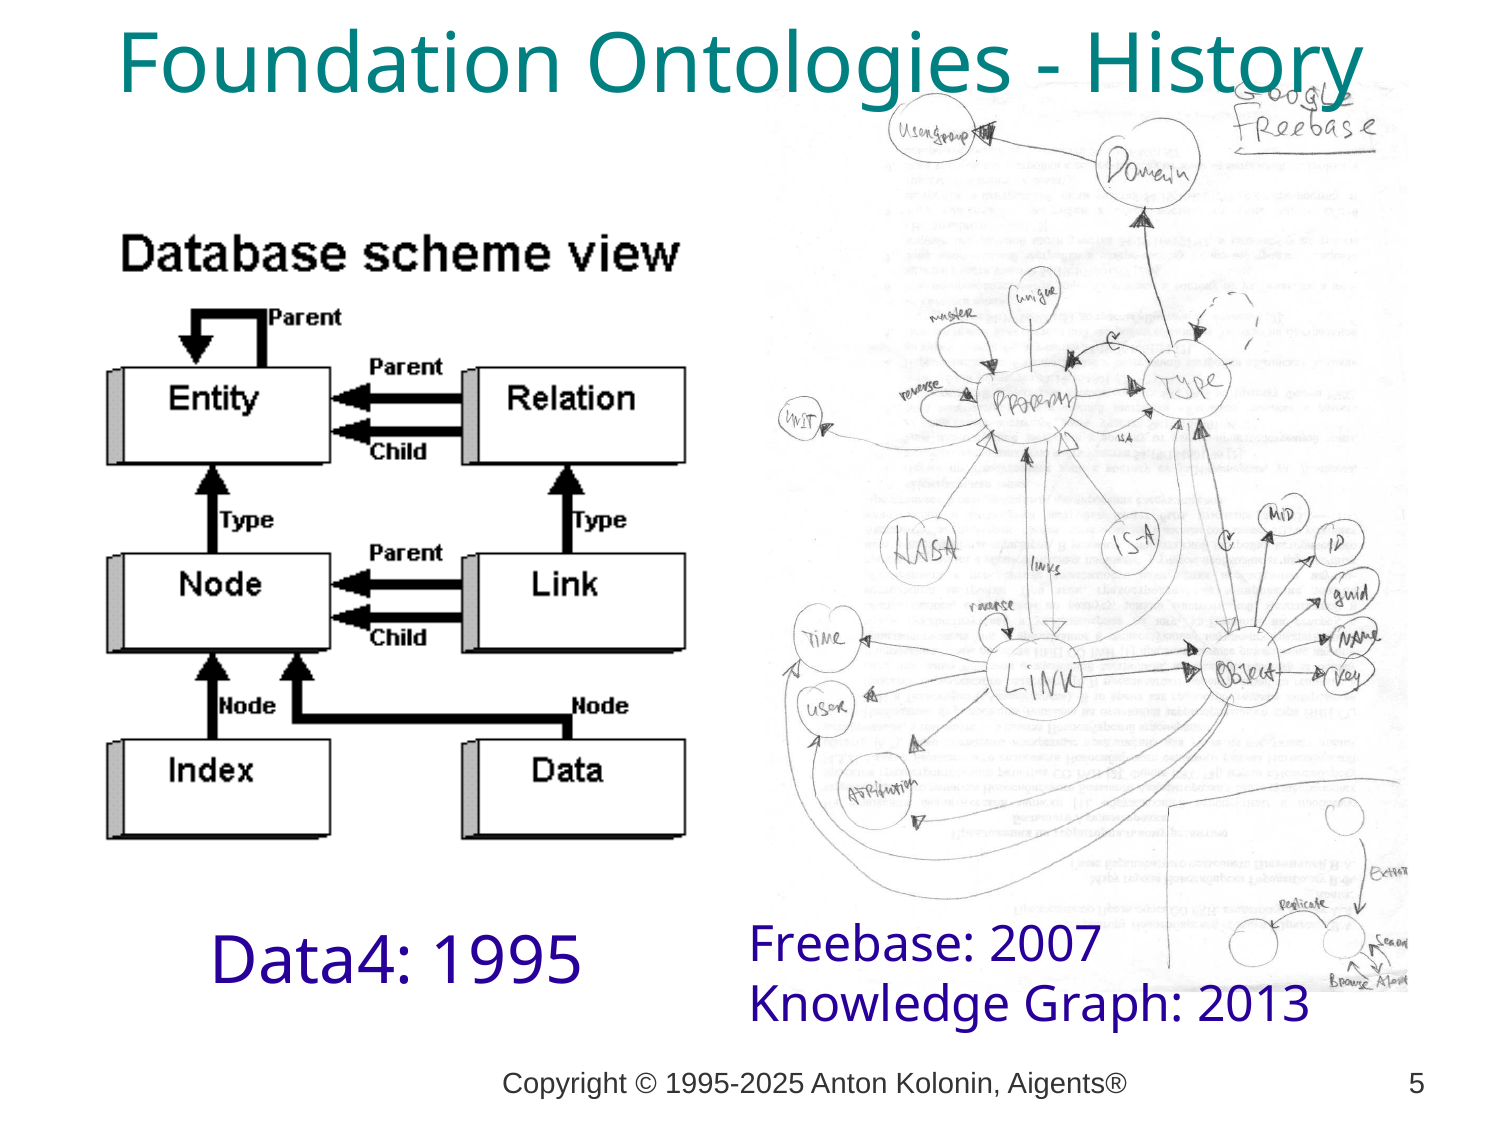

Foundation Ontologies - History
Freebase: 2007
Knowledge Graph: 2013
Data4: 1995
Copyright © 1995-2025 Anton Kolonin, Aigents®
5